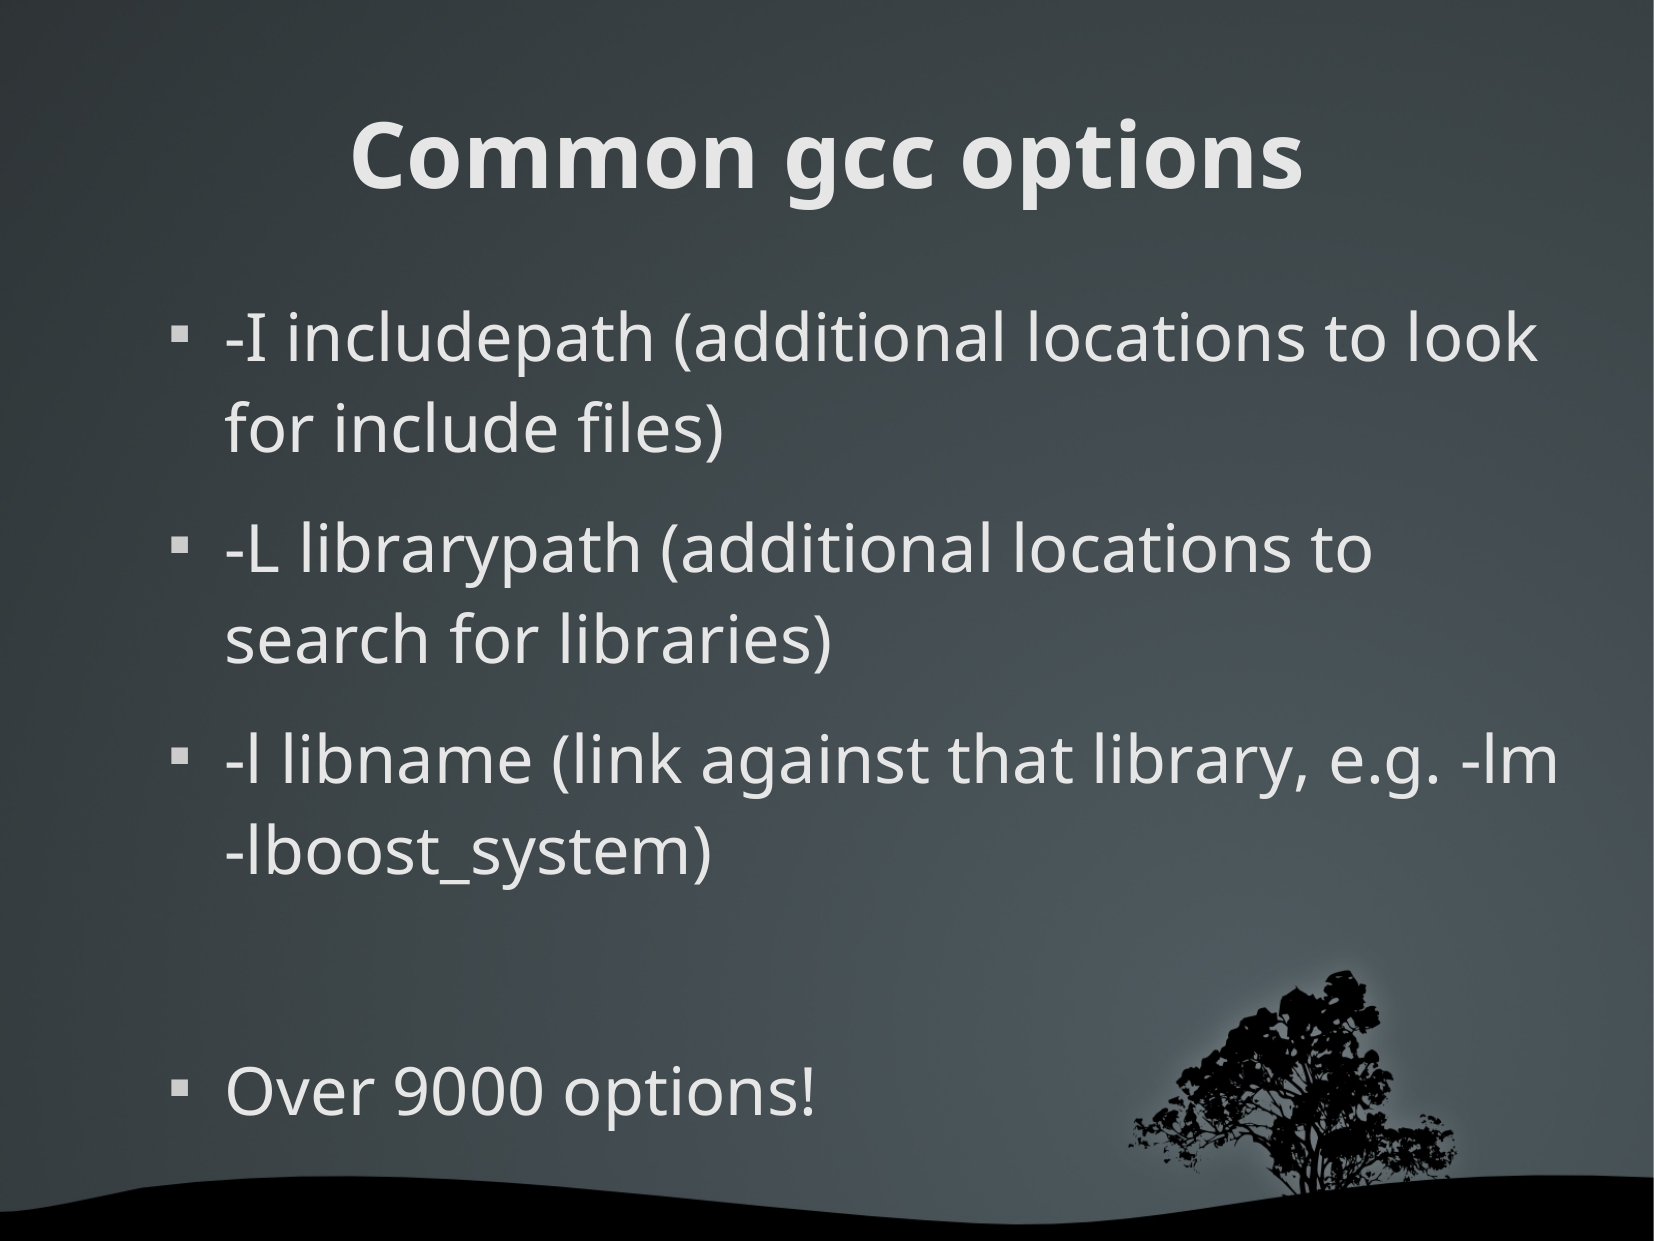

# Common gcc options
-I includepath (additional locations to look for include files)
-L librarypath (additional locations to search for libraries)
-l libname (link against that library, e.g. -lm -lboost_system)
Over 9000 options!